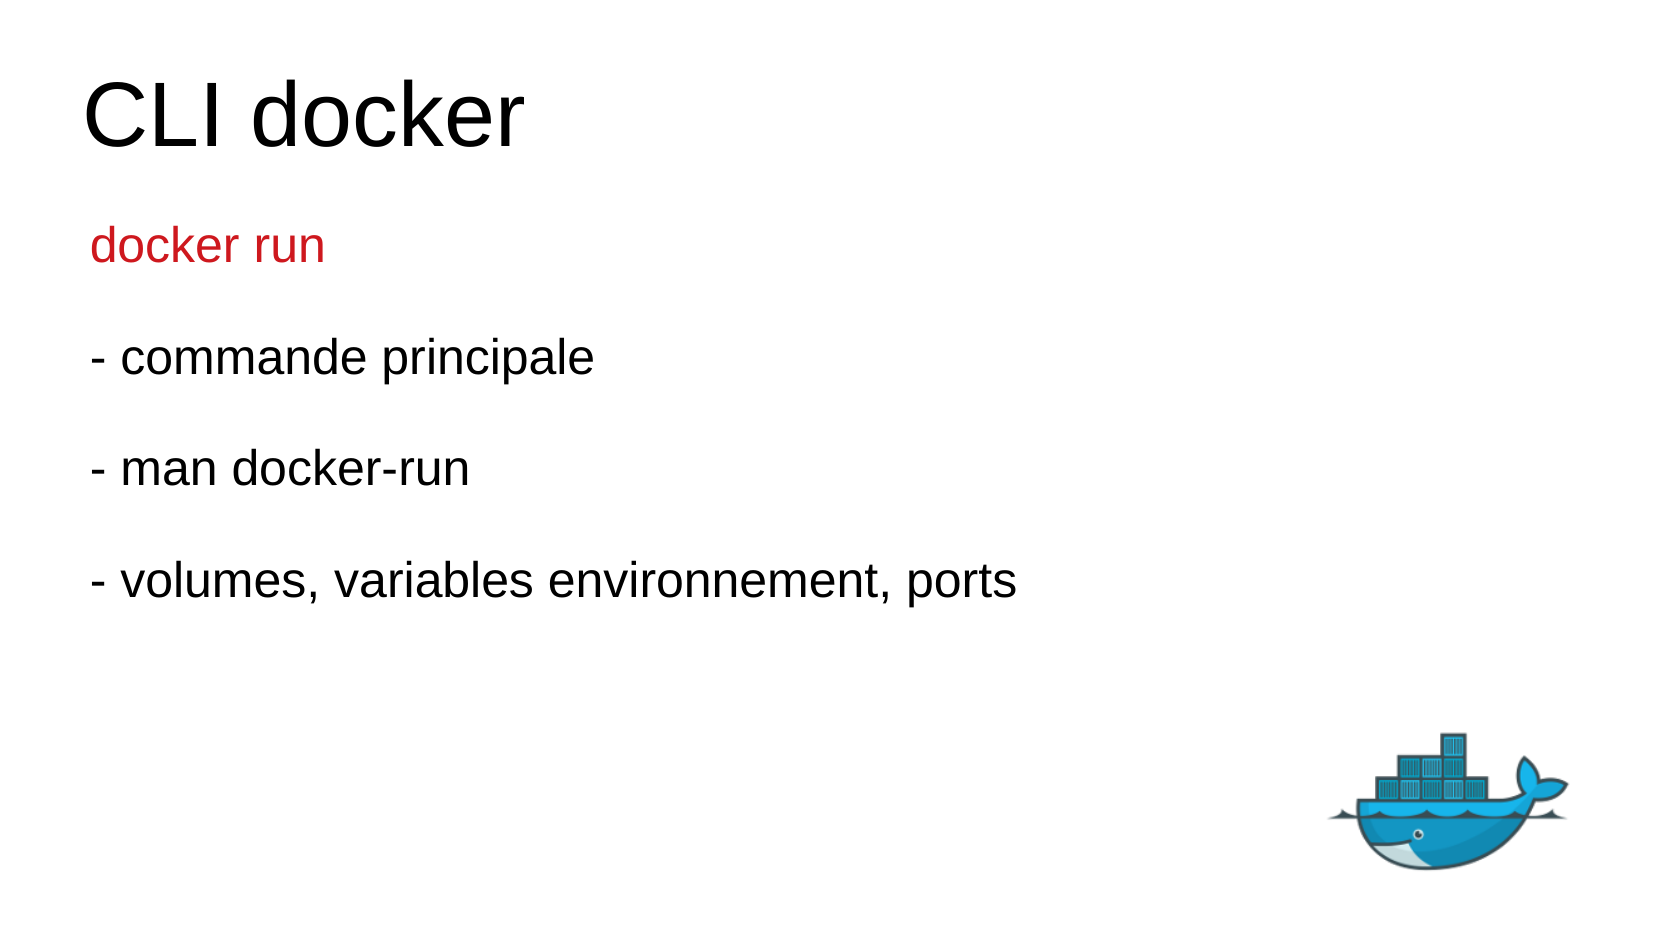

# CLI docker
docker run
- commande principale
- man docker-run
- volumes, variables environnement, ports